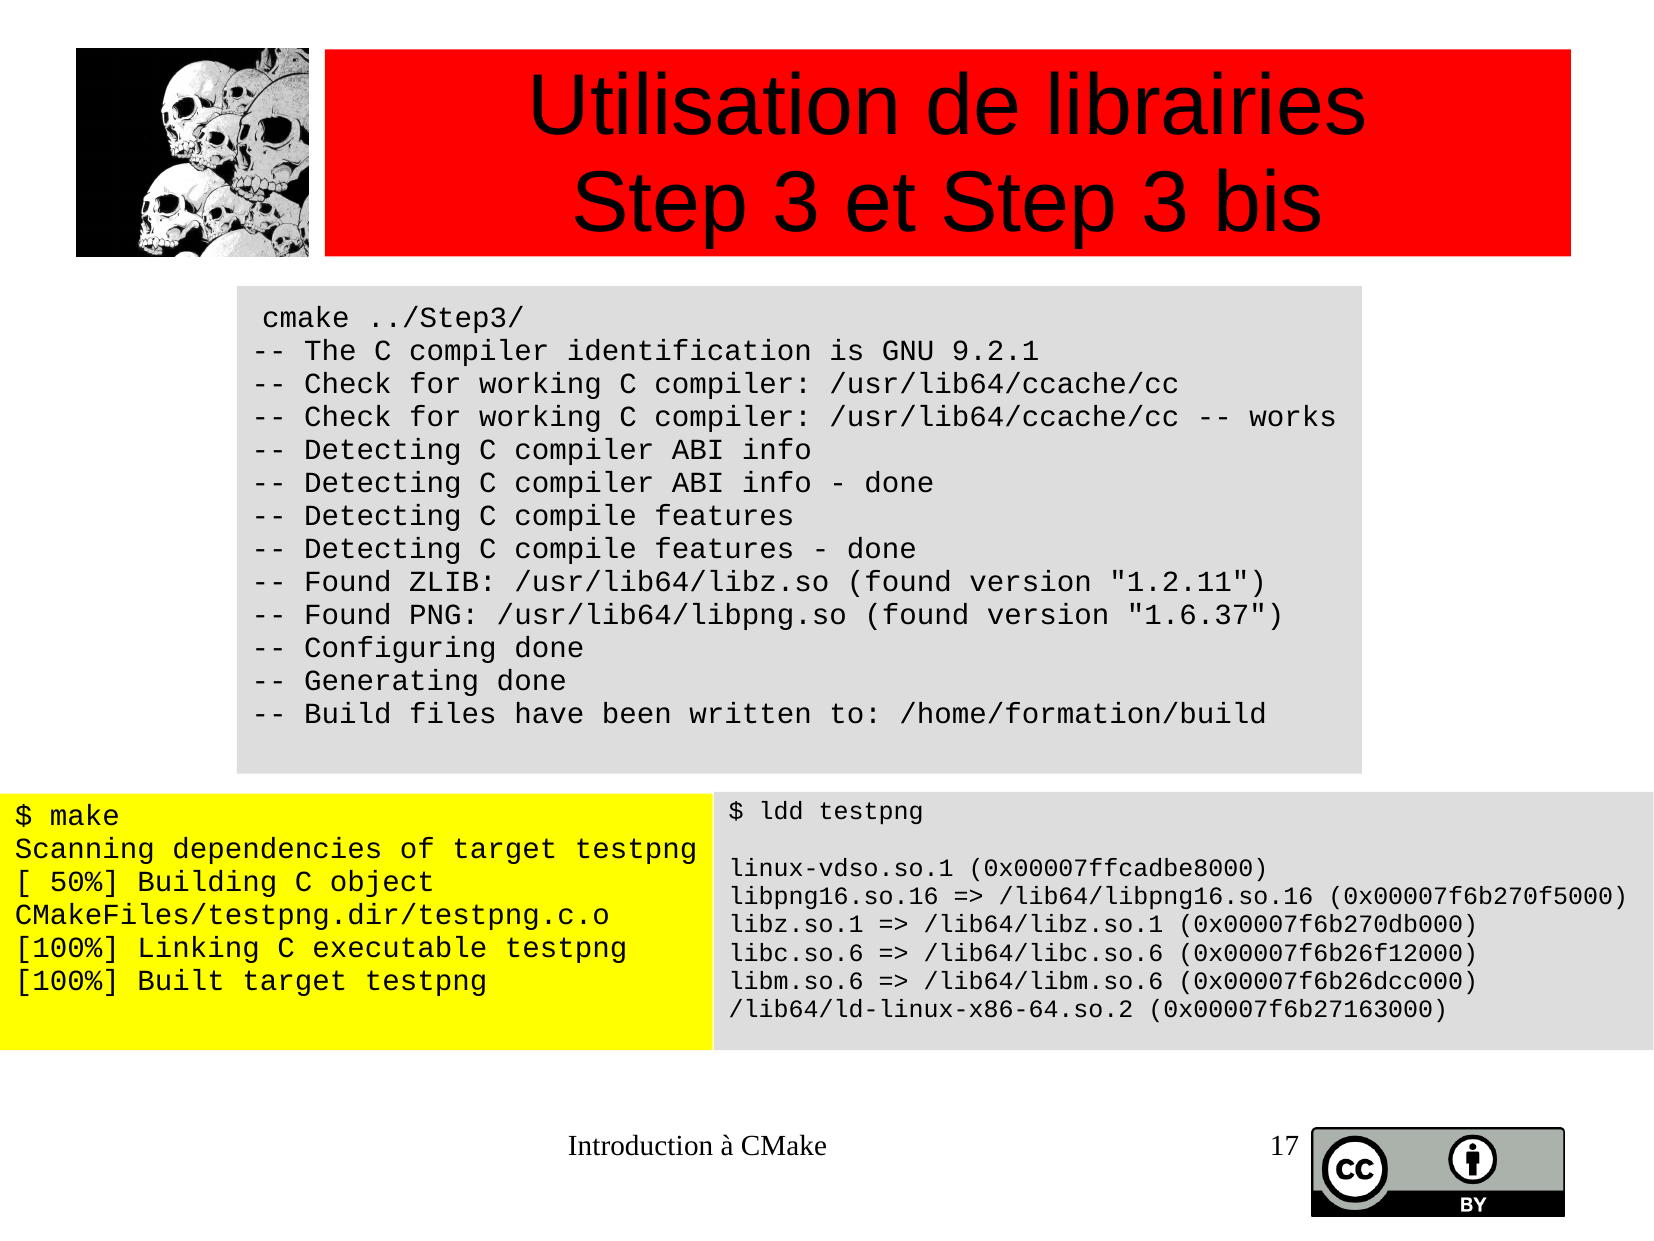

# Utilisation de librairies Step 3 et Step 3 bis
 cmake ../Step3/
-- The C compiler identification is GNU 9.2.1
-- Check for working C compiler: /usr/lib64/ccache/cc
-- Check for working C compiler: /usr/lib64/ccache/cc -- works
-- Detecting C compiler ABI info
-- Detecting C compiler ABI info - done
-- Detecting C compile features
-- Detecting C compile features - done
-- Found ZLIB: /usr/lib64/libz.so (found version "1.2.11")
-- Found PNG: /usr/lib64/libpng.so (found version "1.6.37")
-- Configuring done
-- Generating done
-- Build files have been written to: /home/formation/build
$ ldd testpng
linux-vdso.so.1 (0x00007ffcadbe8000)
libpng16.so.16 => /lib64/libpng16.so.16 (0x00007f6b270f5000)
libz.so.1 => /lib64/libz.so.1 (0x00007f6b270db000)
libc.so.6 => /lib64/libc.so.6 (0x00007f6b26f12000)
libm.so.6 => /lib64/libm.so.6 (0x00007f6b26dcc000)
/lib64/ld-linux-x86-64.so.2 (0x00007f6b27163000)
$ make
Scanning dependencies of target testpng
[ 50%] Building C object CMakeFiles/testpng.dir/testpng.c.o
[100%] Linking C executable testpng
[100%] Built target testpng
Introduction à CMake
17